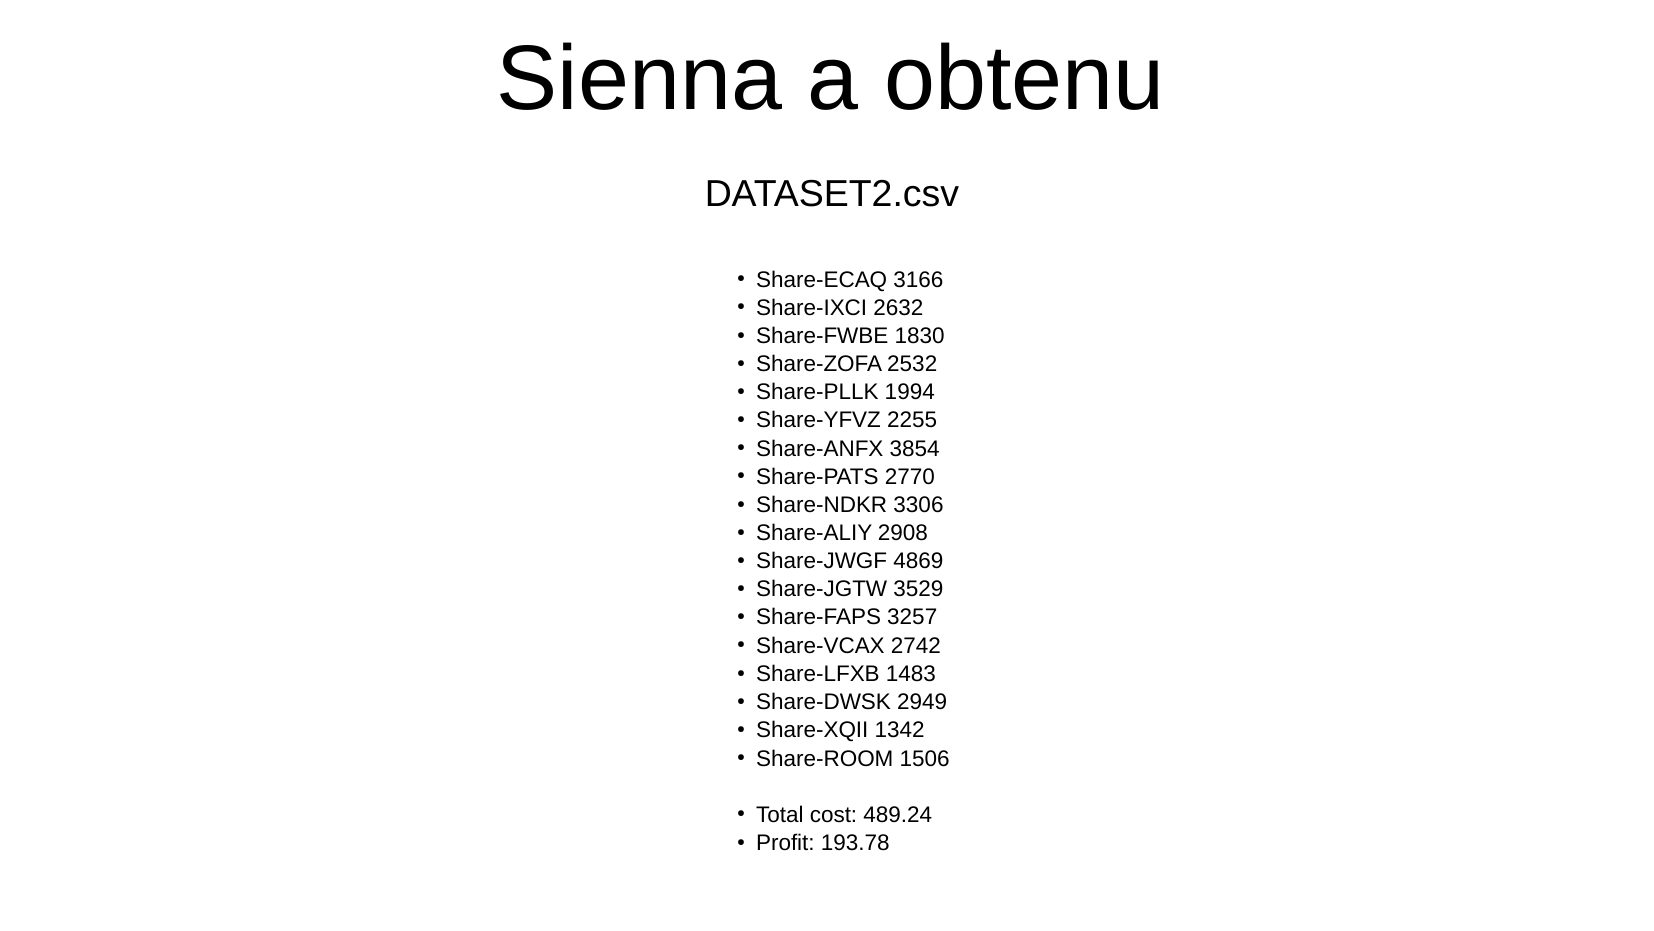

Sienna a obtenu
DATASET2.csv
# Share-ECAQ 3166
Share-IXCI 2632
Share-FWBE 1830
Share-ZOFA 2532
Share-PLLK 1994
Share-YFVZ 2255
Share-ANFX 3854
Share-PATS 2770
Share-NDKR 3306
Share-ALIY 2908
Share-JWGF 4869
Share-JGTW 3529
Share-FAPS 3257
Share-VCAX 2742
Share-LFXB 1483
Share-DWSK 2949
Share-XQII 1342
Share-ROOM 1506
Total cost: 489.24
Profit: 193.78